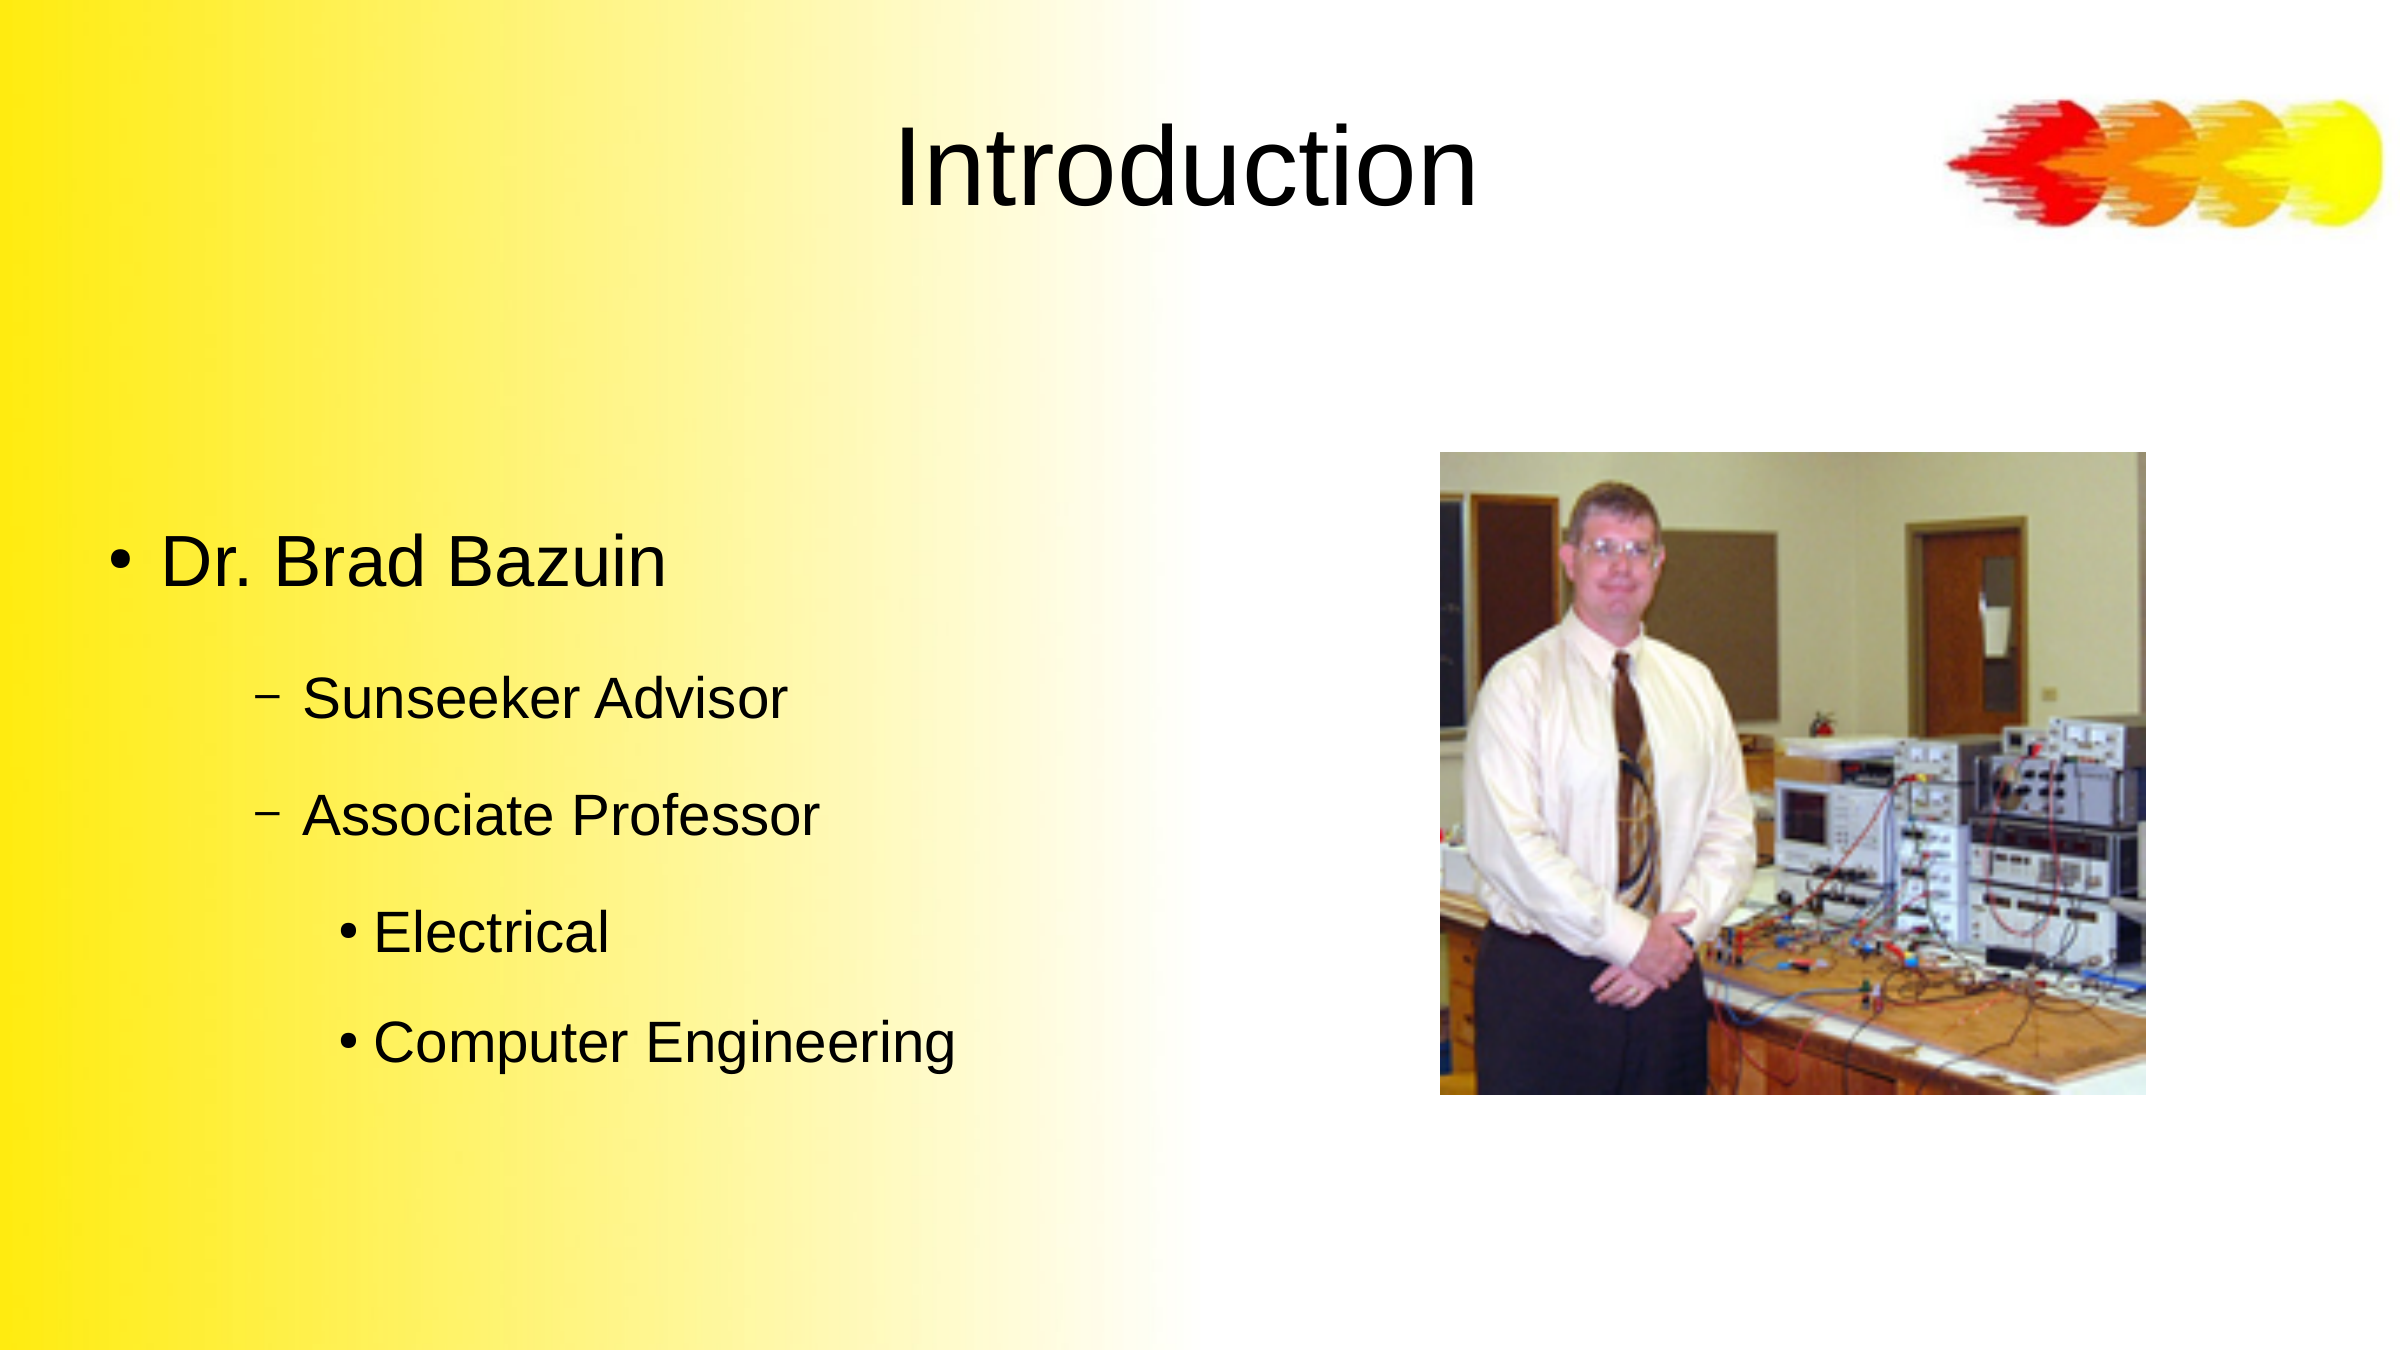

# Introduction
Dr. Brad Bazuin
Sunseeker Advisor
Associate Professor
Electrical
Computer Engineering